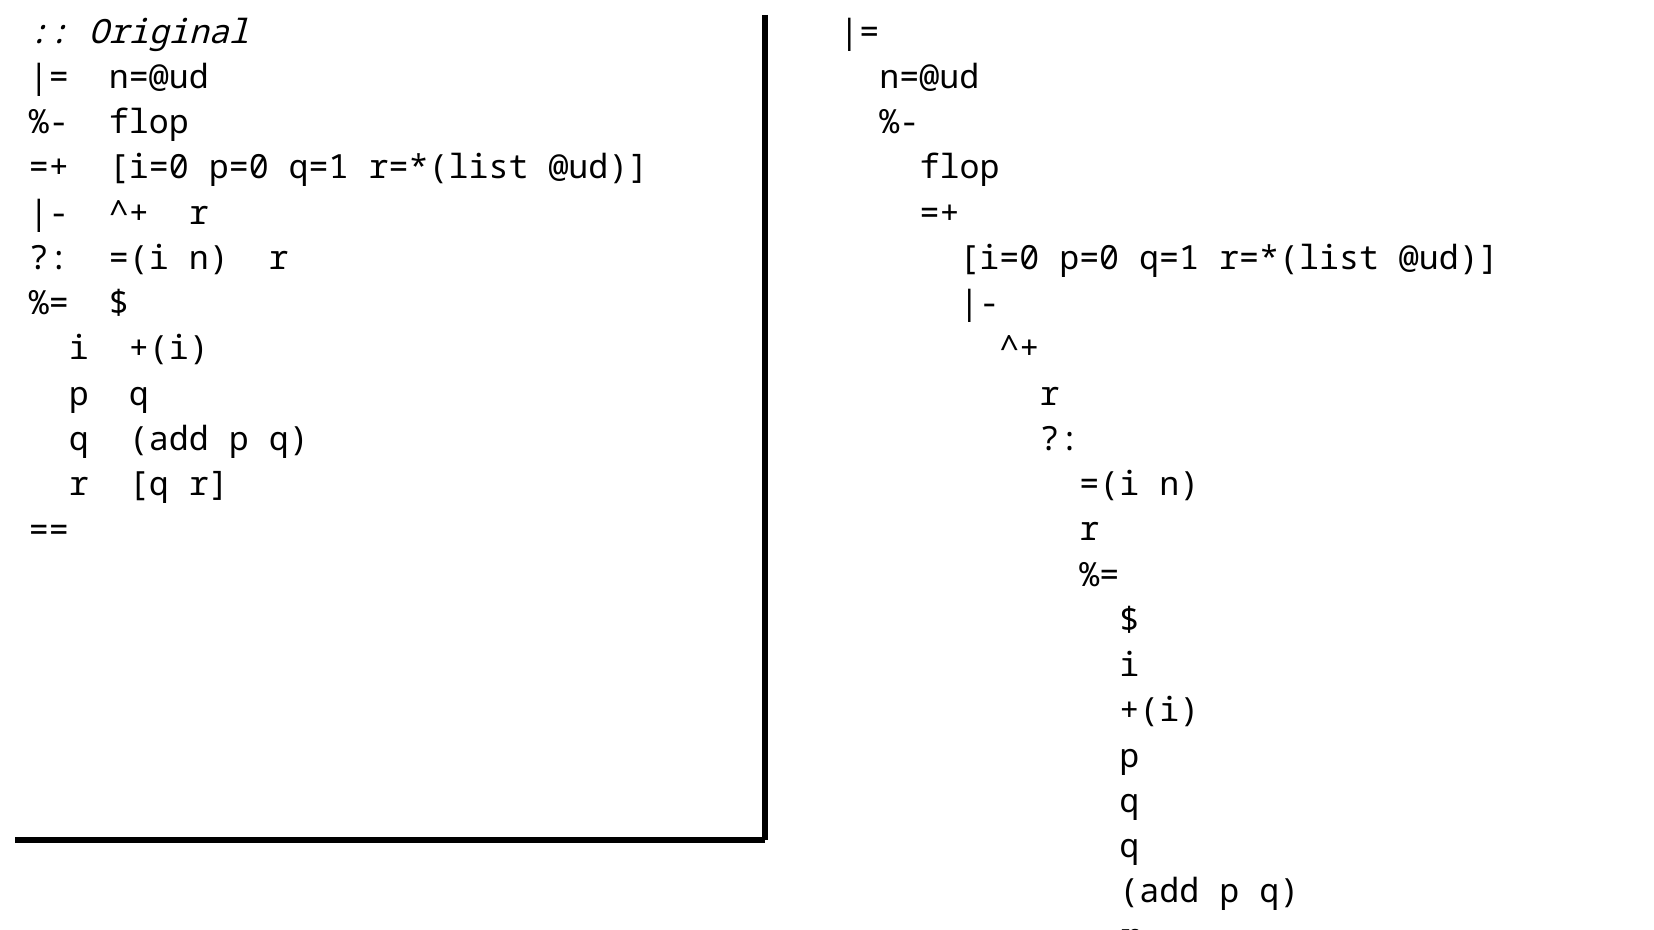

|=
 n=@ud
 %-
 flop
 =+
 [i=0 p=0 q=1 r=*(list @ud)]
 |-
 ^+
 r
 ?:
 =(i n)
 r
 %=
 $
 i
 +(i)
 p
 q
 q
 (add p q)
 r
 [q r]
 ==
:: Original
|= n=@ud
%- flop
=+ [i=0 p=0 q=1 r=*(list @ud)]
|- ^+ r
?: =(i n) r
%= $
 i +(i)
 p q
 q (add p q)
 r [q r]
==
:: Expanded runes & children →